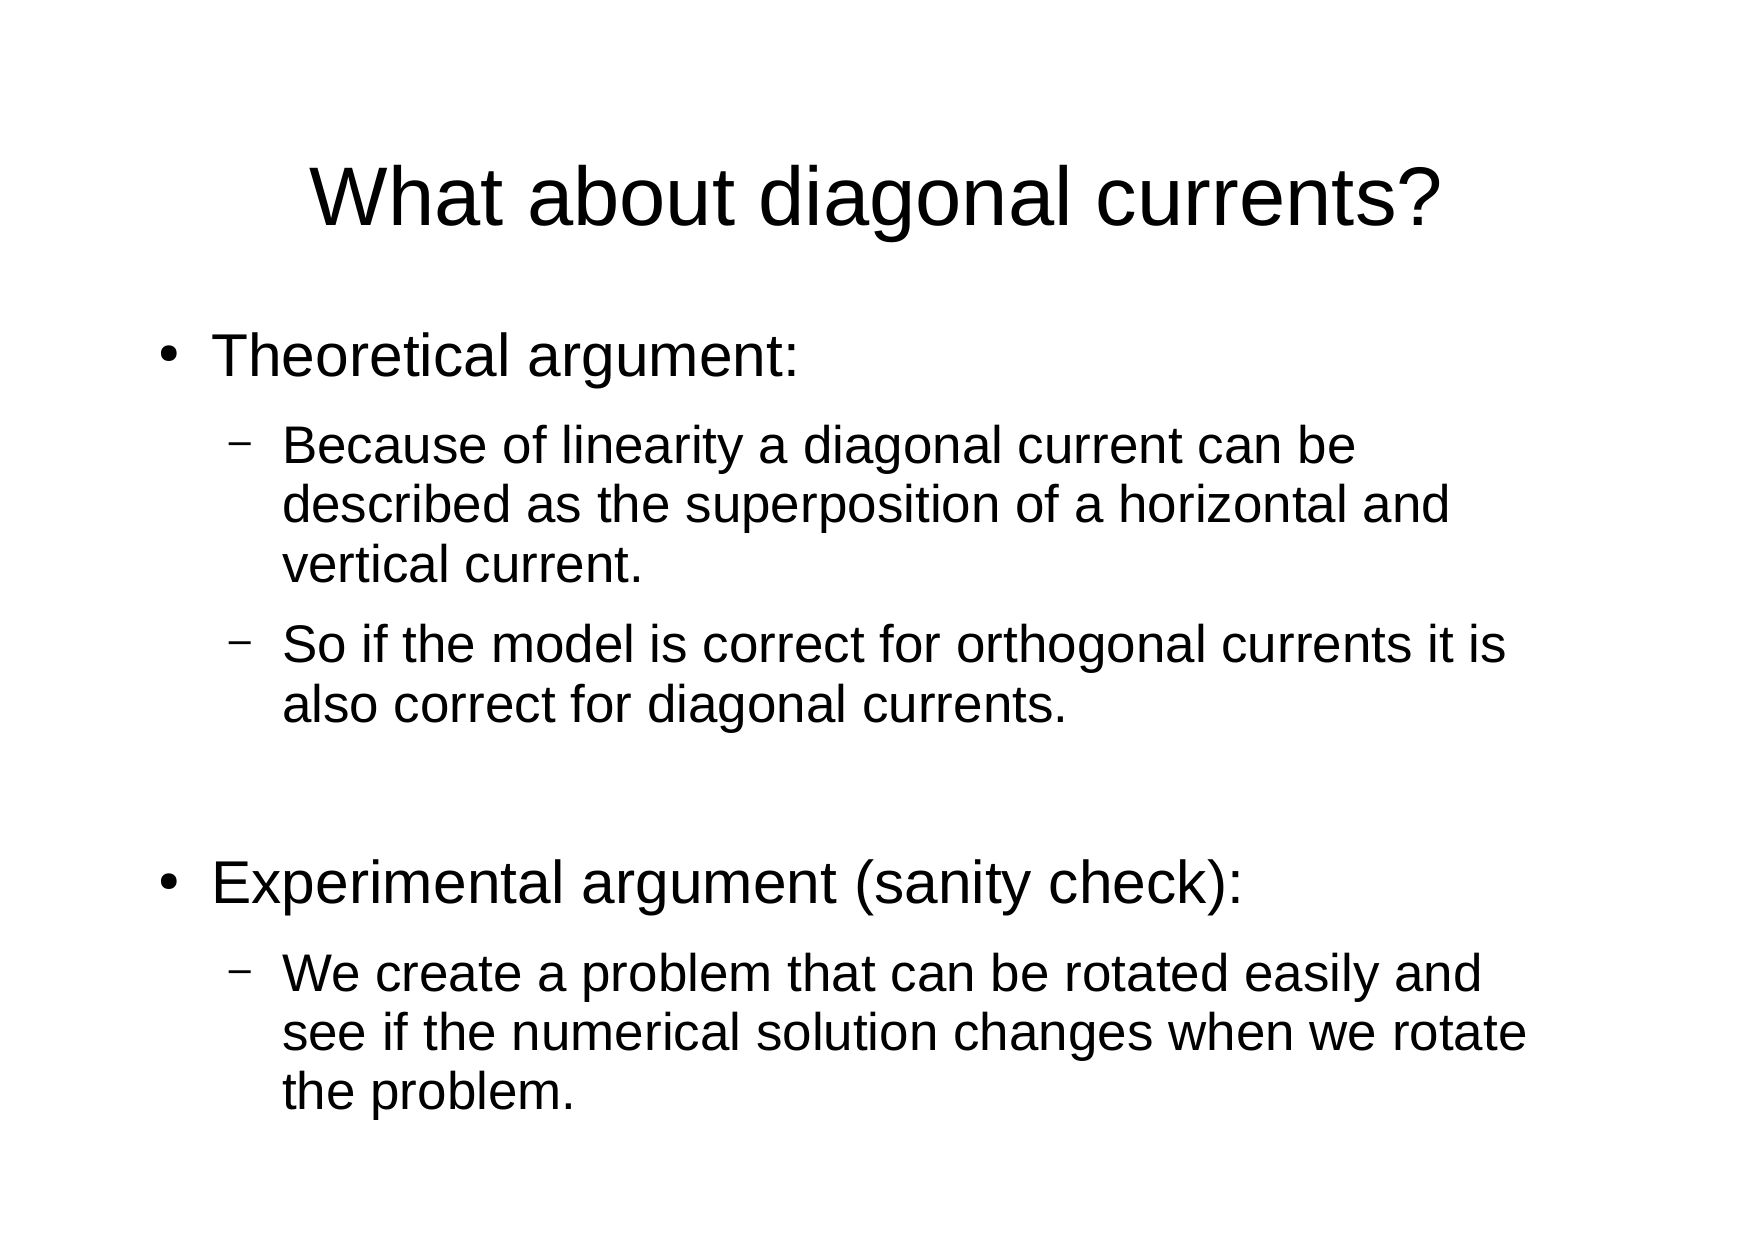

# What about diagonal currents?
Theoretical argument:
Because of linearity a diagonal current can be described as the superposition of a horizontal and vertical current.
So if the model is correct for orthogonal currents it is also correct for diagonal currents.
Experimental argument (sanity check):
We create a problem that can be rotated easily and see if the numerical solution changes when we rotate the problem.